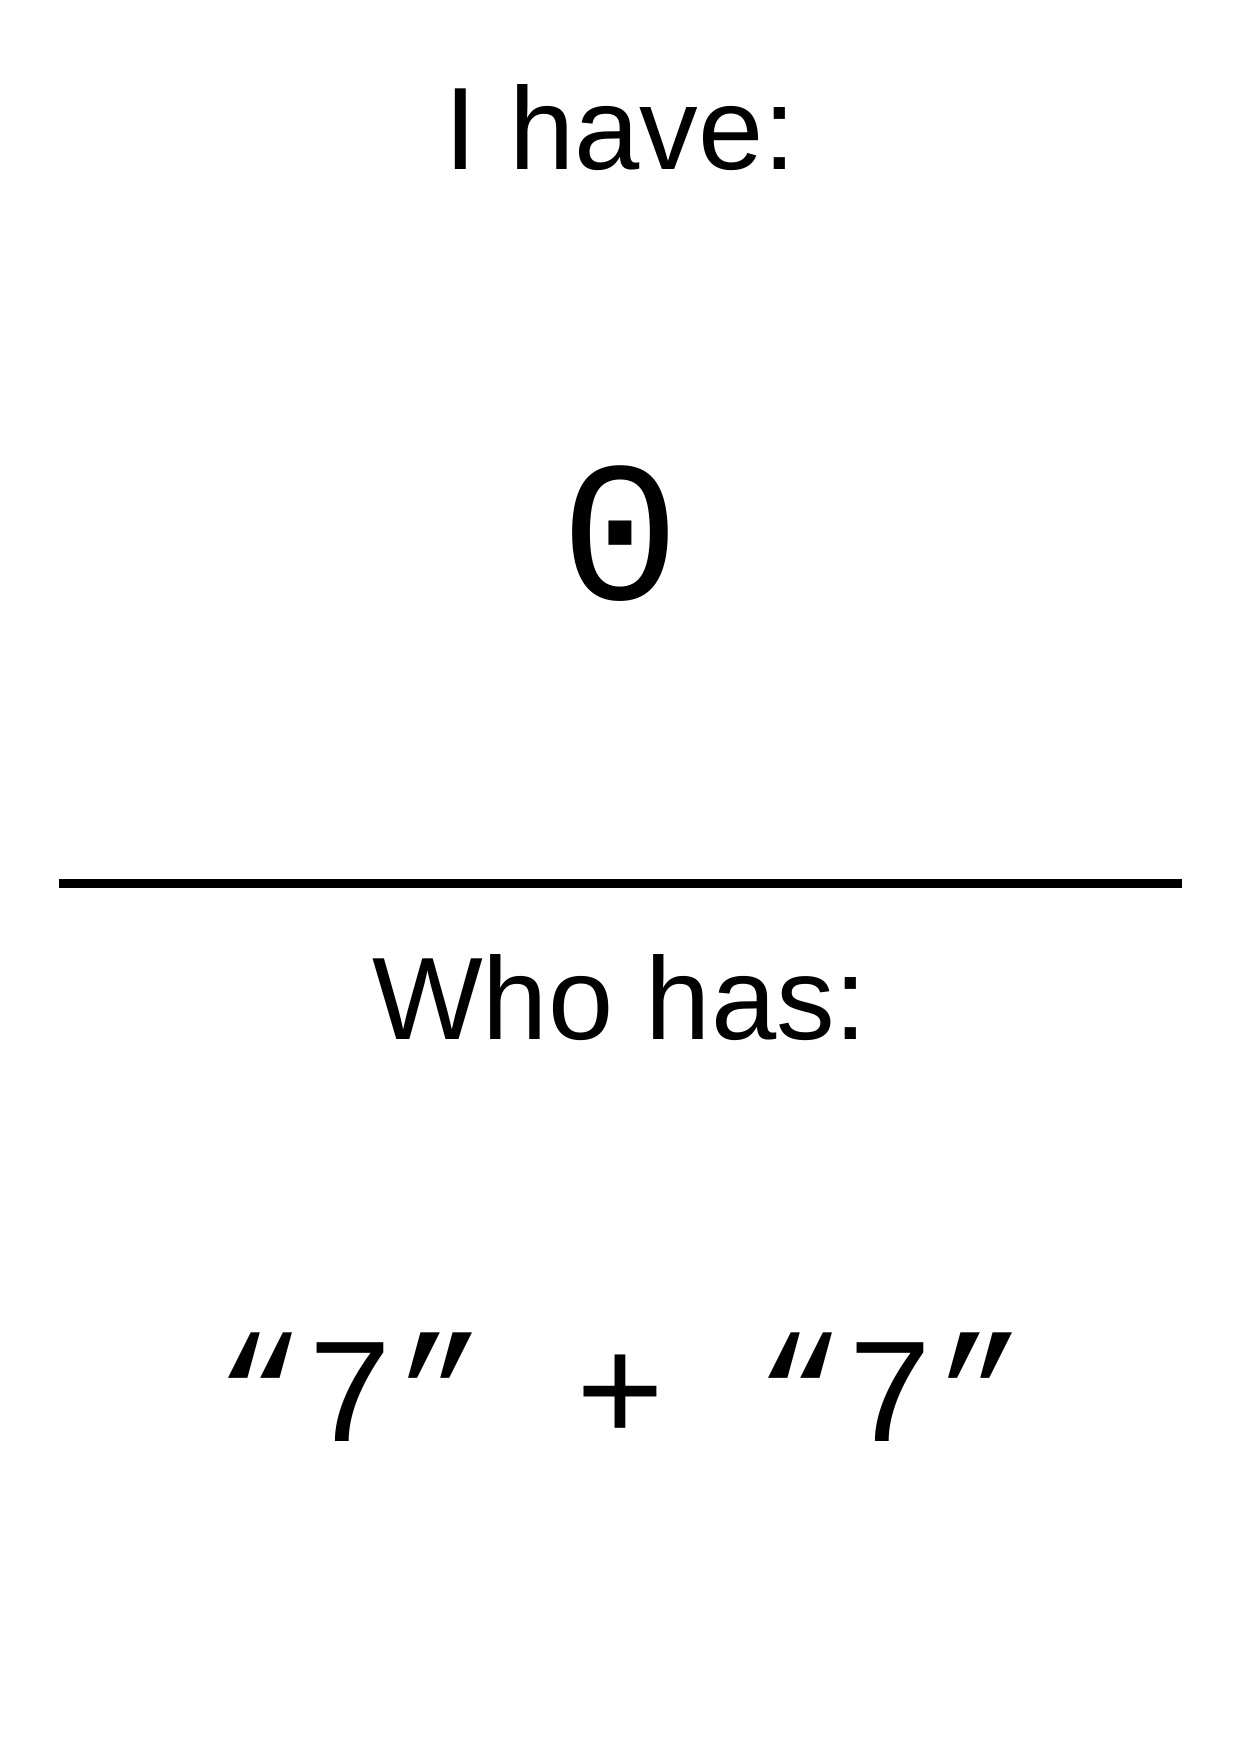

# I have:
0
Who has:
“7” + “7”